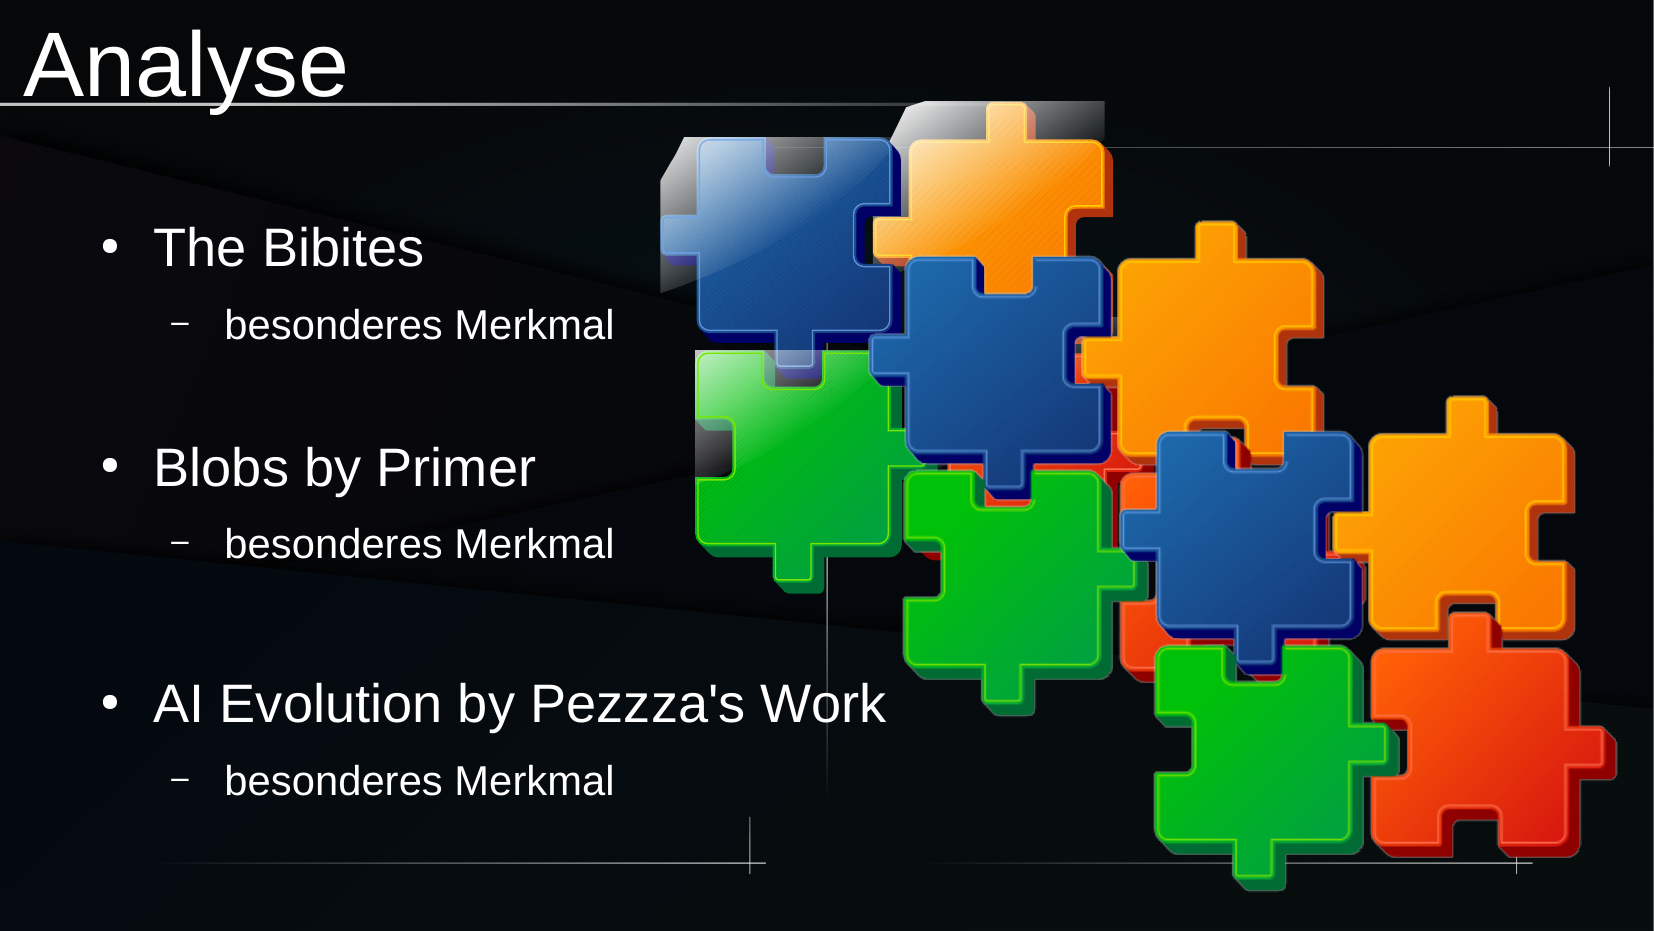

# Analyse
The Bibites
besonderes Merkmal
Blobs by Primer
besonderes Merkmal
AI Evolution by Pezzza's Work
besonderes Merkmal